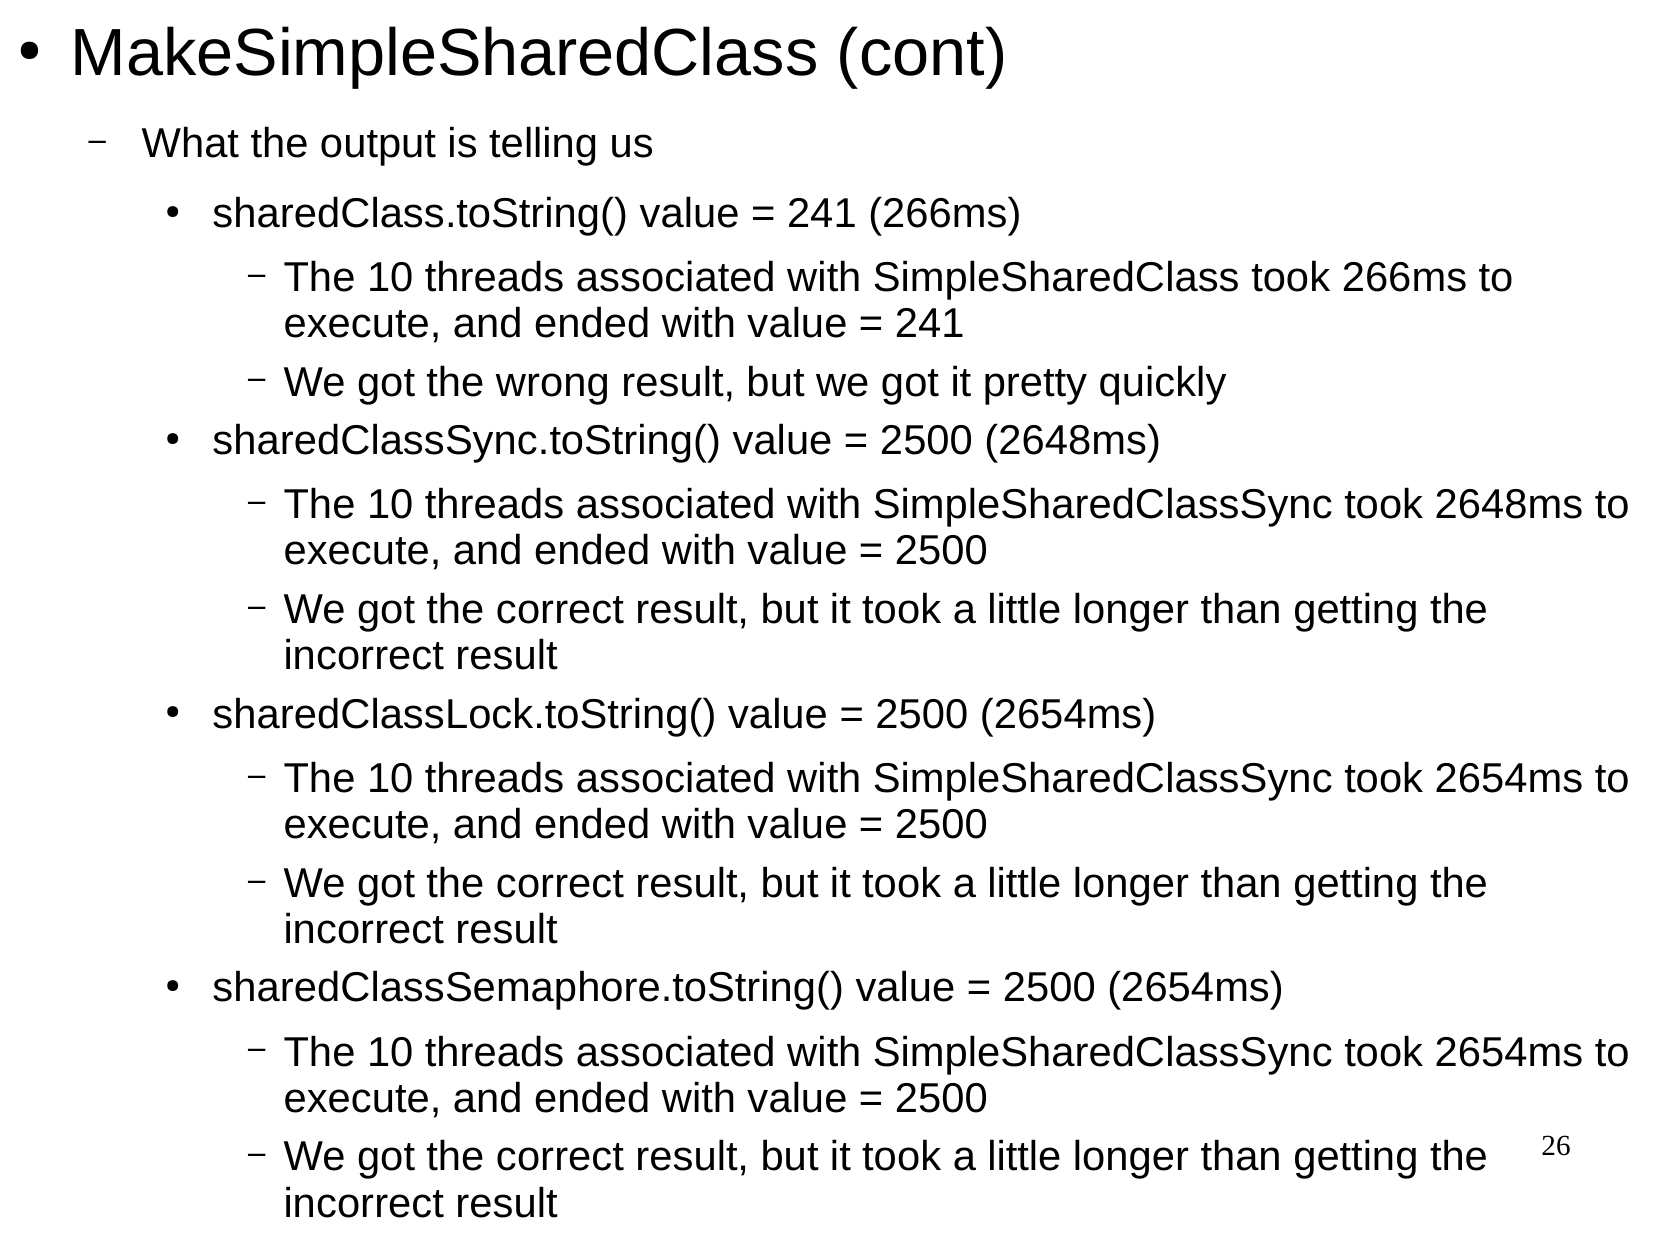

# MakeSimpleSharedClass (cont)
What the output is telling us
sharedClass.toString() value = 241 (266ms)
The 10 threads associated with SimpleSharedClass took 266ms to execute, and ended with value = 241
We got the wrong result, but we got it pretty quickly
sharedClassSync.toString() value = 2500 (2648ms)
The 10 threads associated with SimpleSharedClassSync took 2648ms to execute, and ended with value = 2500
We got the correct result, but it took a little longer than getting the incorrect result
sharedClassLock.toString() value = 2500 (2654ms)
The 10 threads associated with SimpleSharedClassSync took 2654ms to execute, and ended with value = 2500
We got the correct result, but it took a little longer than getting the incorrect result
sharedClassSemaphore.toString() value = 2500 (2654ms)
The 10 threads associated with SimpleSharedClassSync took 2654ms to execute, and ended with value = 2500
We got the correct result, but it took a little longer than getting the incorrect result
26